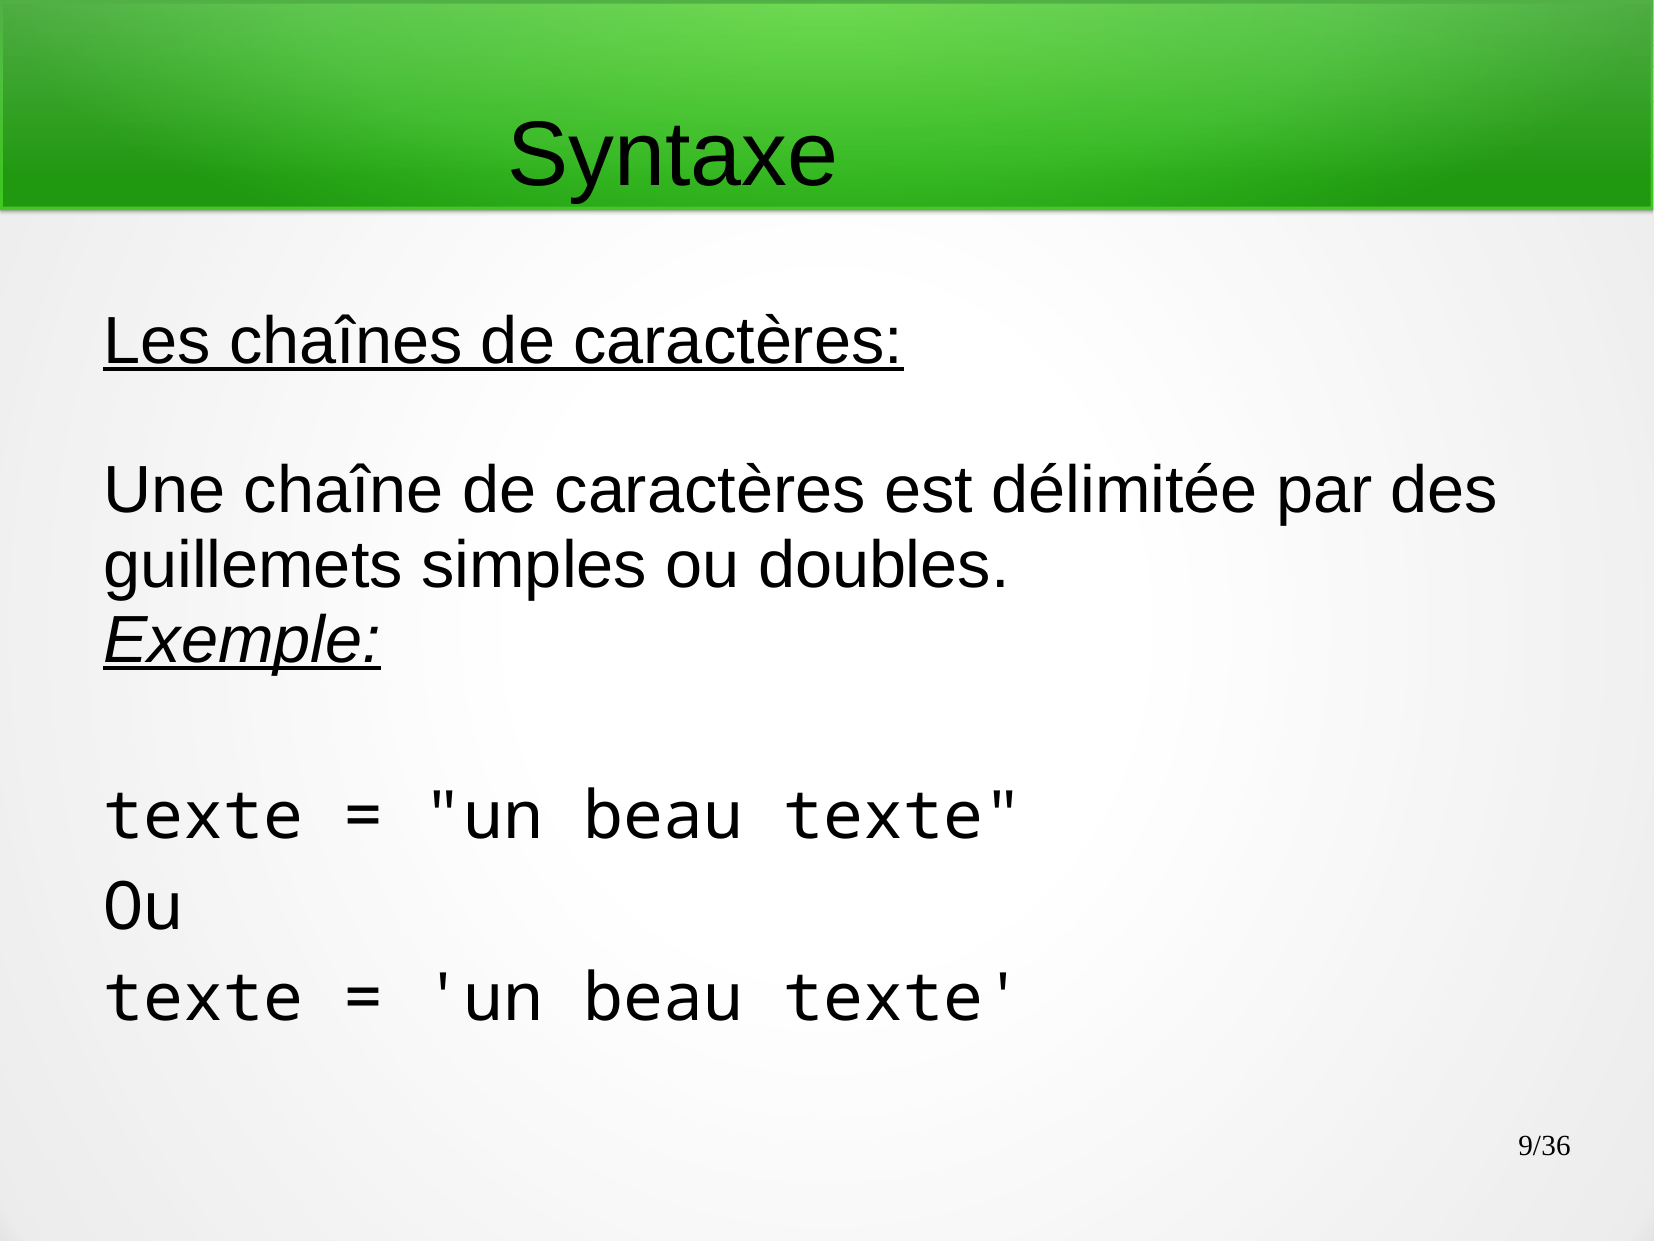

# Syntaxe
Les chaînes de caractères:
Une chaîne de caractères est délimitée par des guillemets simples ou doubles.
Exemple:
texte = "un beau texte"
Ou
texte = 'un beau texte'
9